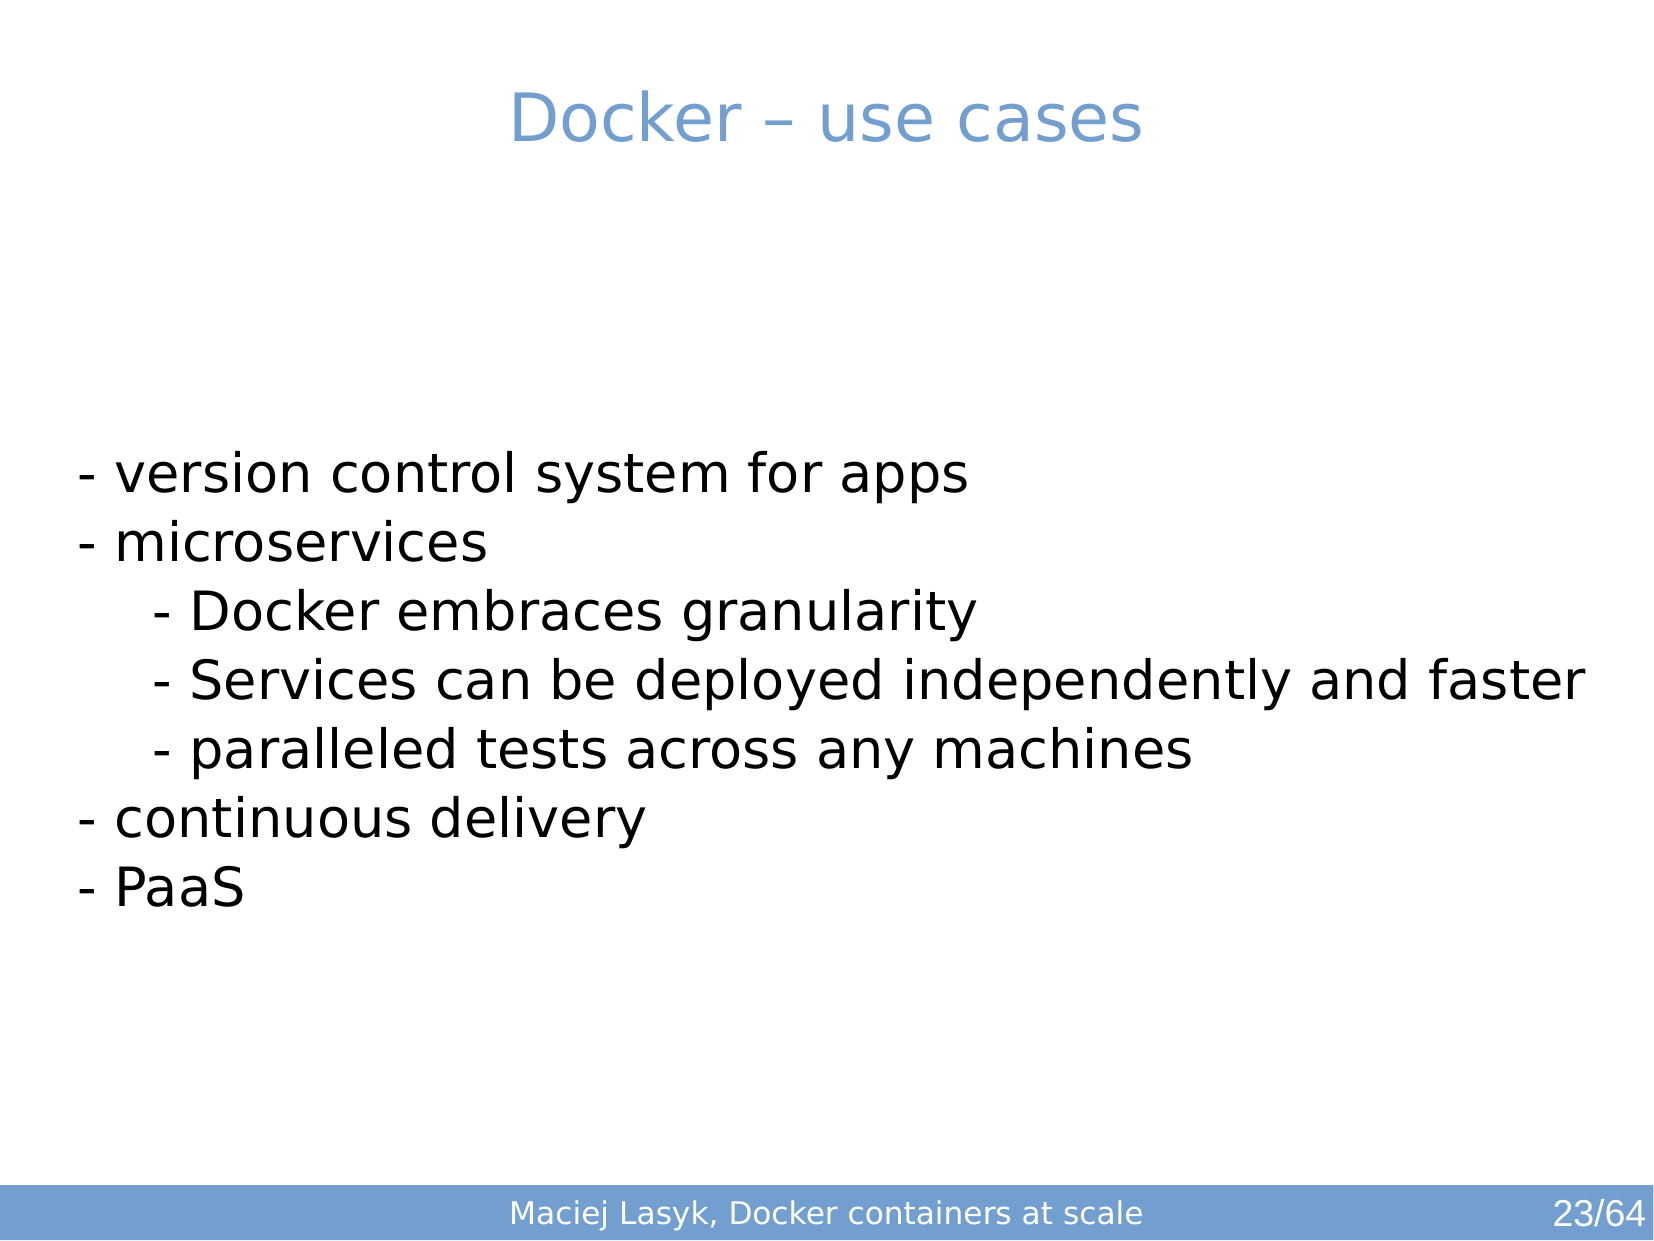

Docker – use cases
- version control system for apps
- microservices
	- Docker embraces granularity
	- Services can be deployed independently and faster
	- paralleled tests across any machines
- continuous delivery
- PaaS
 23/64
Maciej Lasyk, Docker containers at scale